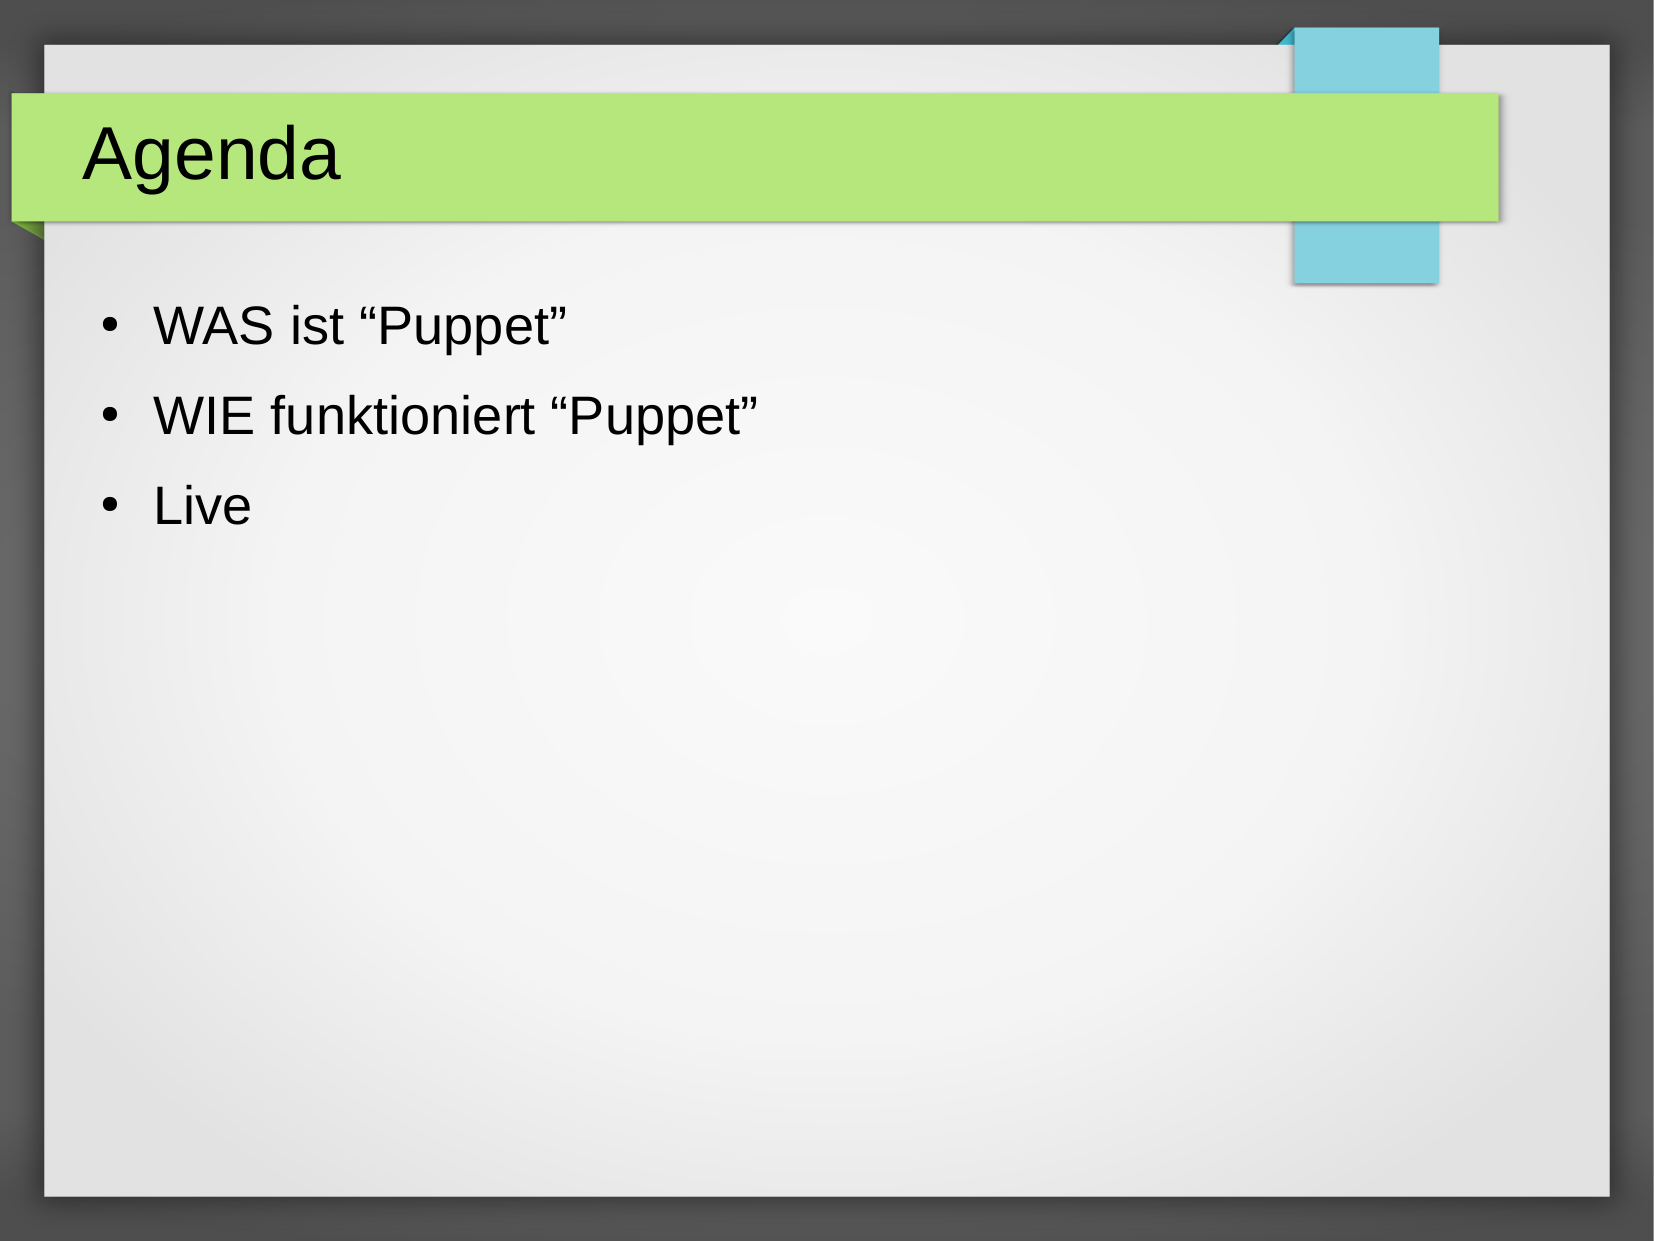

# Agenda
WAS ist “Puppet”
WIE funktioniert “Puppet”
Live